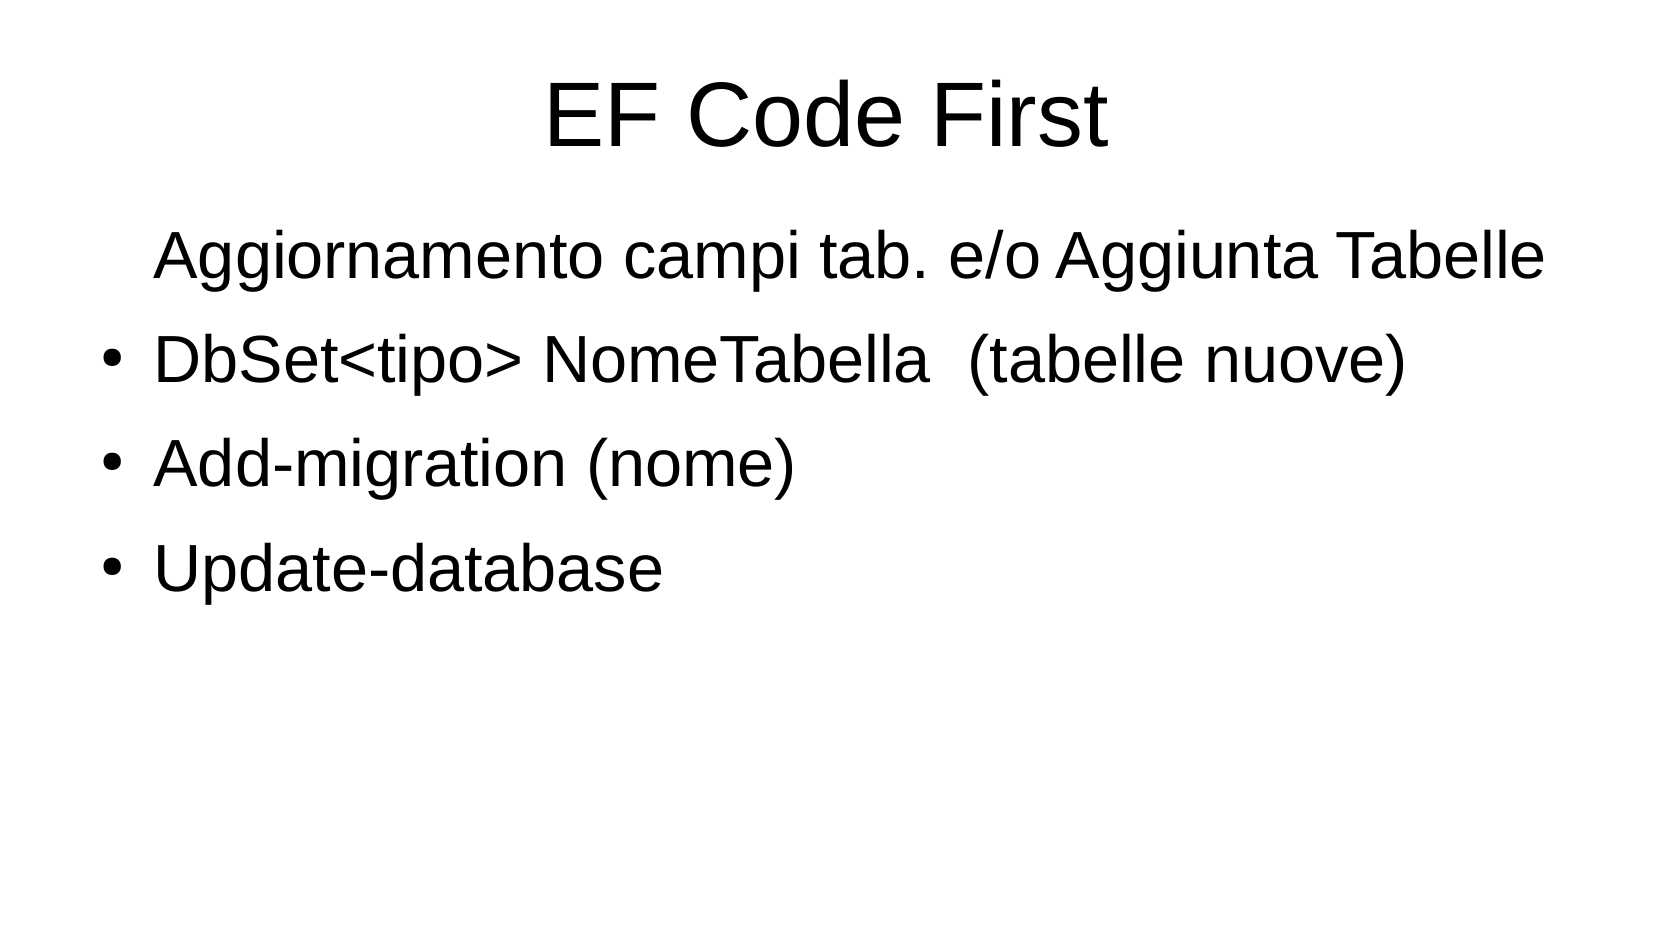

# EF Code First
Aggiornamento campi tab. e/o Aggiunta Tabelle
DbSet<tipo> NomeTabella (tabelle nuove)
Add-migration (nome)
Update-database